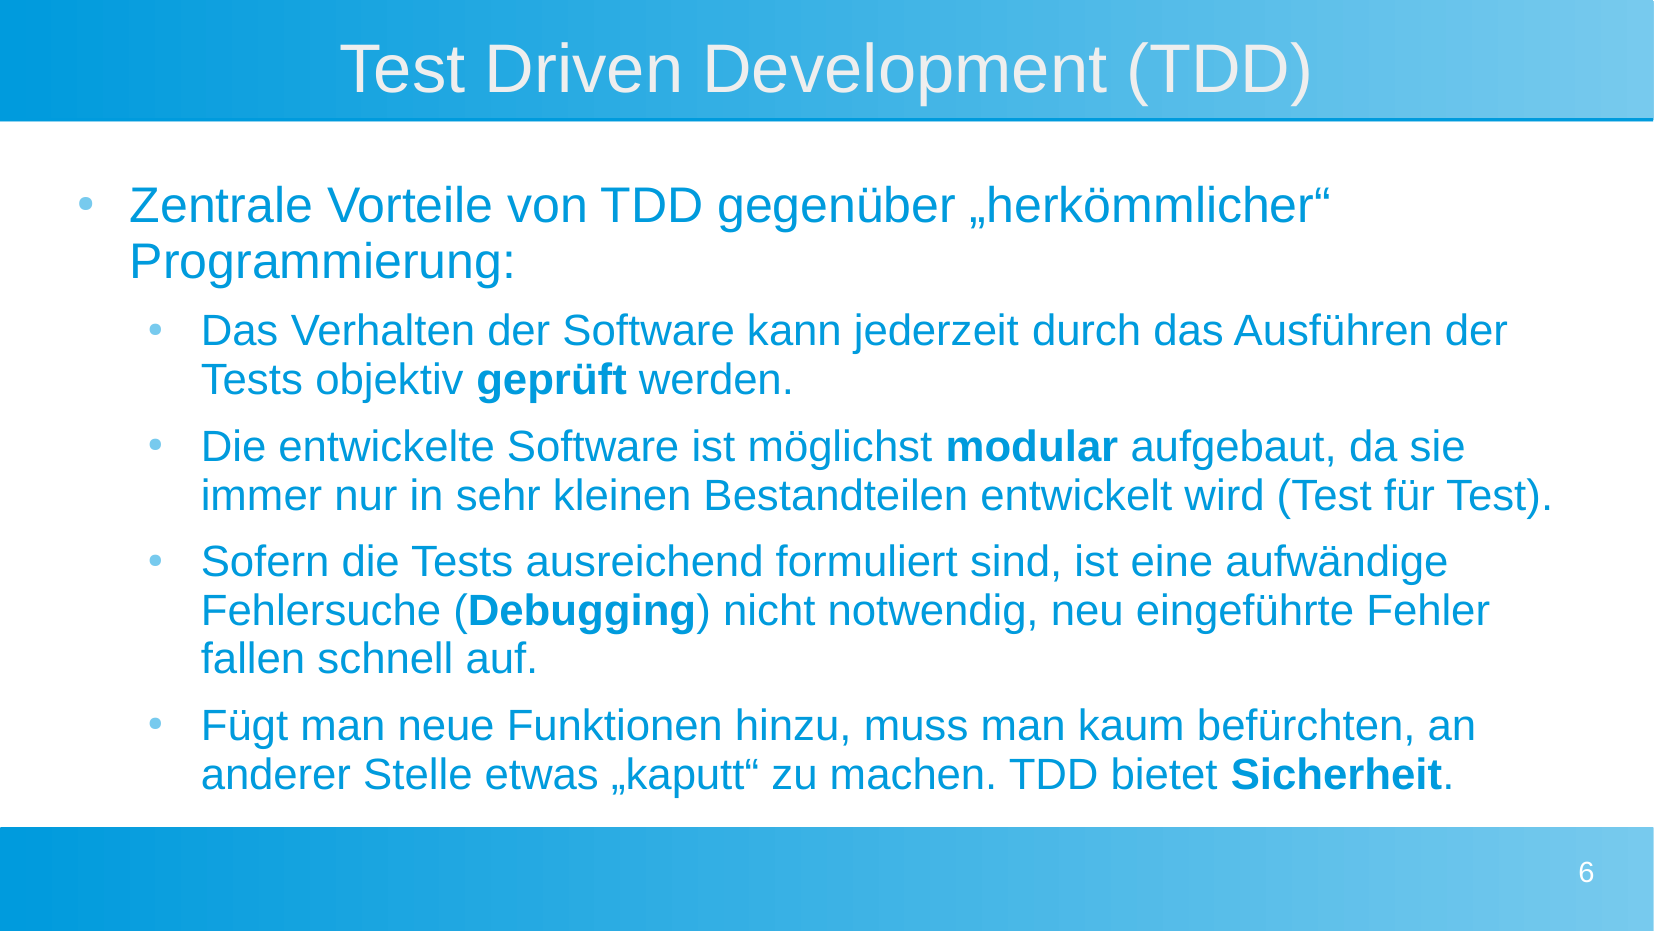

# Test Driven Development (TDD)
Zentrale Vorteile von TDD gegenüber „herkömmlicher“ Programmierung:
Das Verhalten der Software kann jederzeit durch das Ausführen der Tests objektiv geprüft werden.
Die entwickelte Software ist möglichst modular aufgebaut, da sie immer nur in sehr kleinen Bestandteilen entwickelt wird (Test für Test).
Sofern die Tests ausreichend formuliert sind, ist eine aufwändige Fehlersuche (Debugging) nicht notwendig, neu eingeführte Fehler fallen schnell auf.
Fügt man neue Funktionen hinzu, muss man kaum befürchten, an anderer Stelle etwas „kaputt“ zu machen. TDD bietet Sicherheit.
6